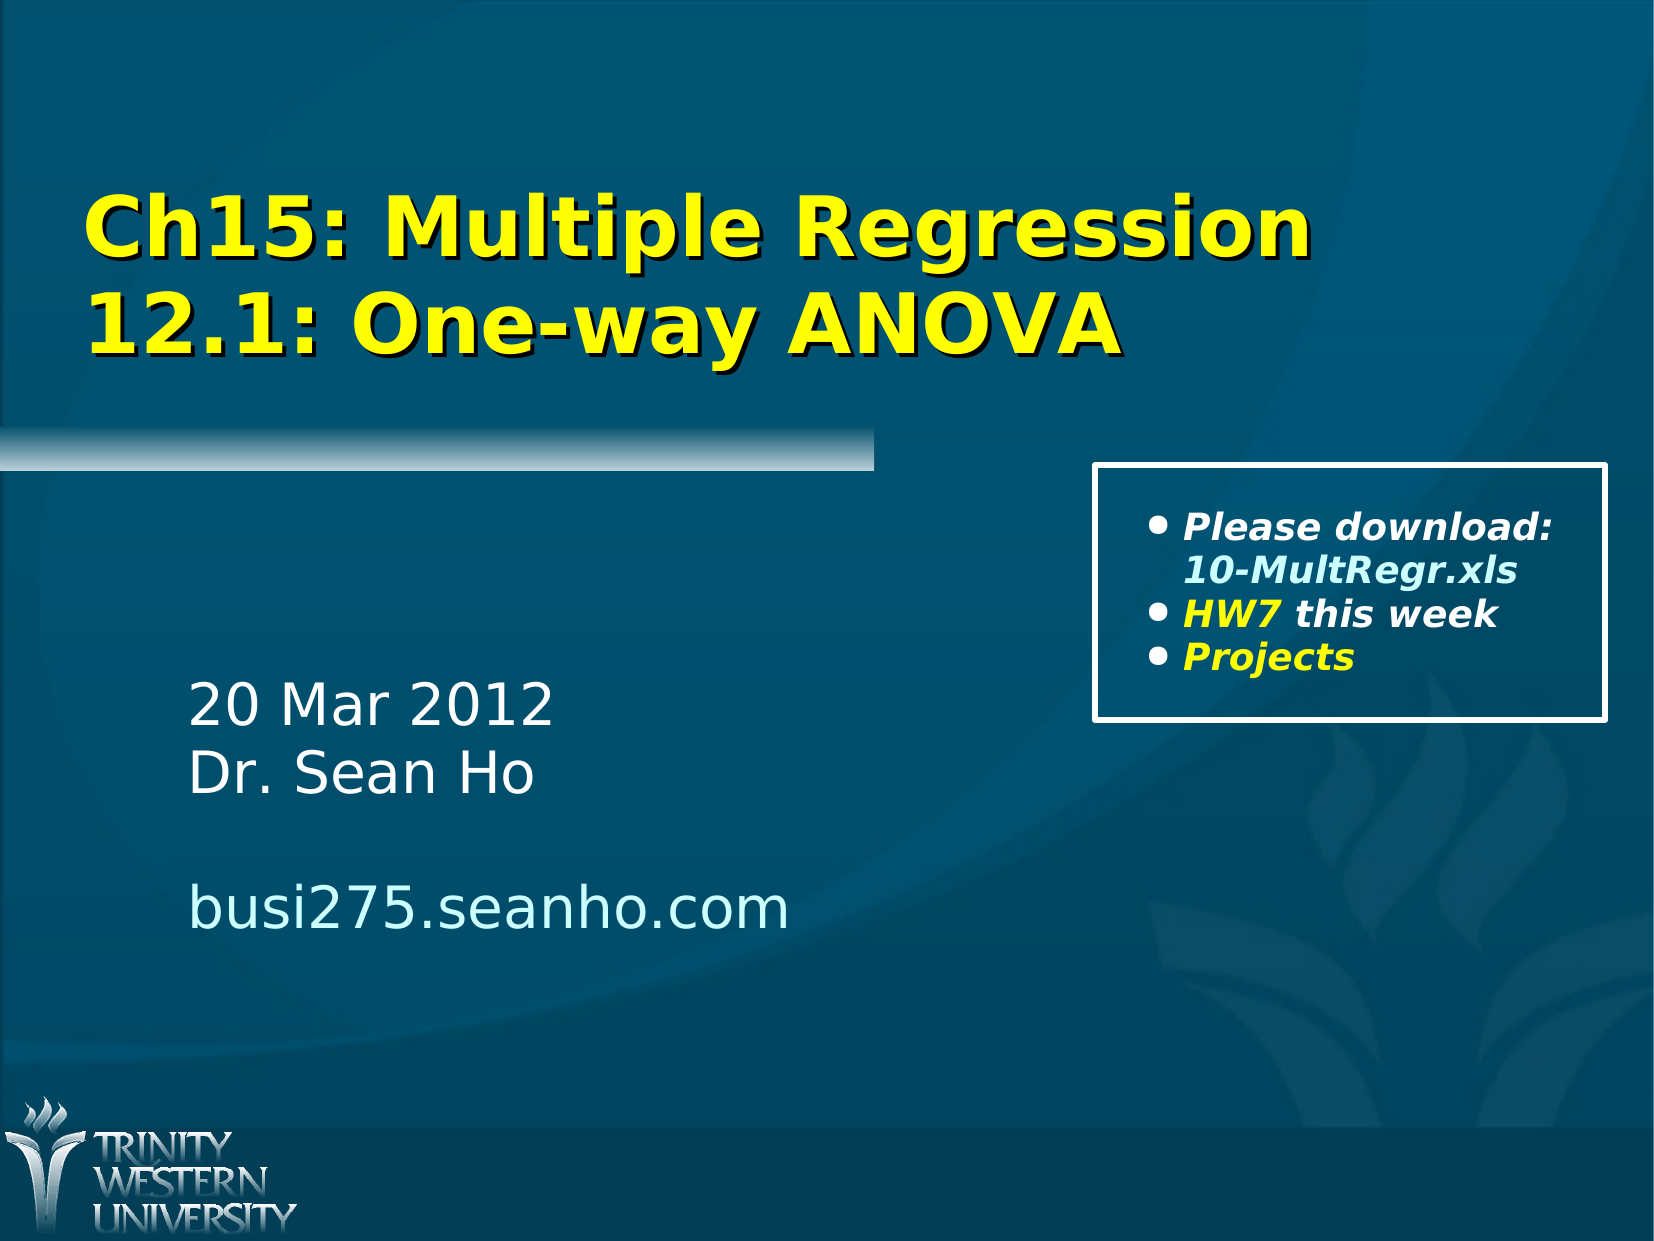

# Ch15: Multiple Regression 12.1: One-way ANOVA
Please download:
10-MultRegr.xls
HW7 this week
Projects
20 Mar 2012
Dr. Sean Ho
busi275.seanho.com